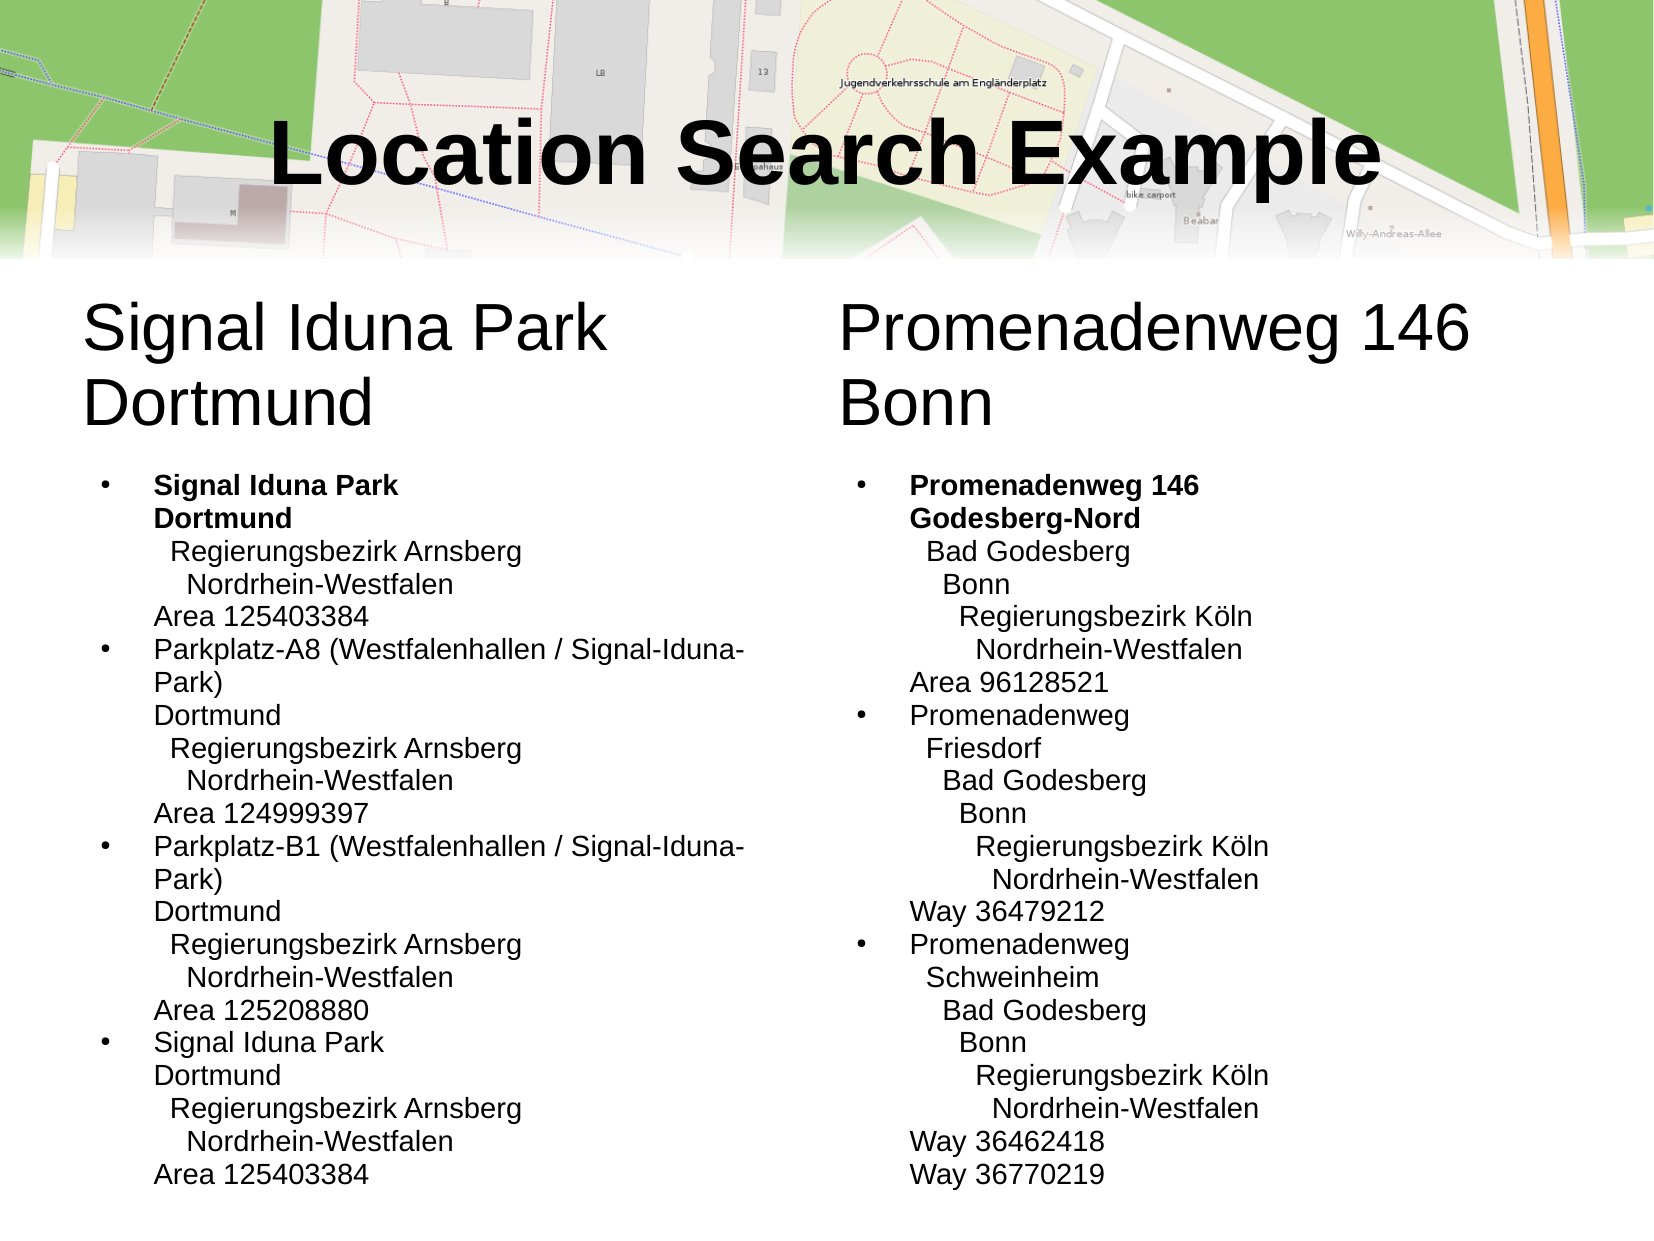

# Location Search Example
Signal Iduna Park Dortmund
Signal Iduna Park
Dortmund
 Regierungsbezirk Arnsberg
 Nordrhein-Westfalen
Area 125403384
Parkplatz-A8 (Westfalenhallen / Signal-Iduna-Park)
Dortmund
 Regierungsbezirk Arnsberg
 Nordrhein-Westfalen
Area 124999397
Parkplatz-B1 (Westfalenhallen / Signal-Iduna-Park)
Dortmund
 Regierungsbezirk Arnsberg
 Nordrhein-Westfalen
Area 125208880
Signal Iduna Park
Dortmund
 Regierungsbezirk Arnsberg
 Nordrhein-Westfalen
Area 125403384
Promenadenweg 146
Bonn
Promenadenweg 146
Godesberg-Nord
 Bad Godesberg
 Bonn
 Regierungsbezirk Köln
 Nordrhein-Westfalen
Area 96128521
Promenadenweg
 Friesdorf
 Bad Godesberg
 Bonn
 Regierungsbezirk Köln
 Nordrhein-Westfalen
Way 36479212
Promenadenweg
 Schweinheim
 Bad Godesberg
 Bonn
 Regierungsbezirk Köln
 Nordrhein-Westfalen
Way 36462418
Way 36770219